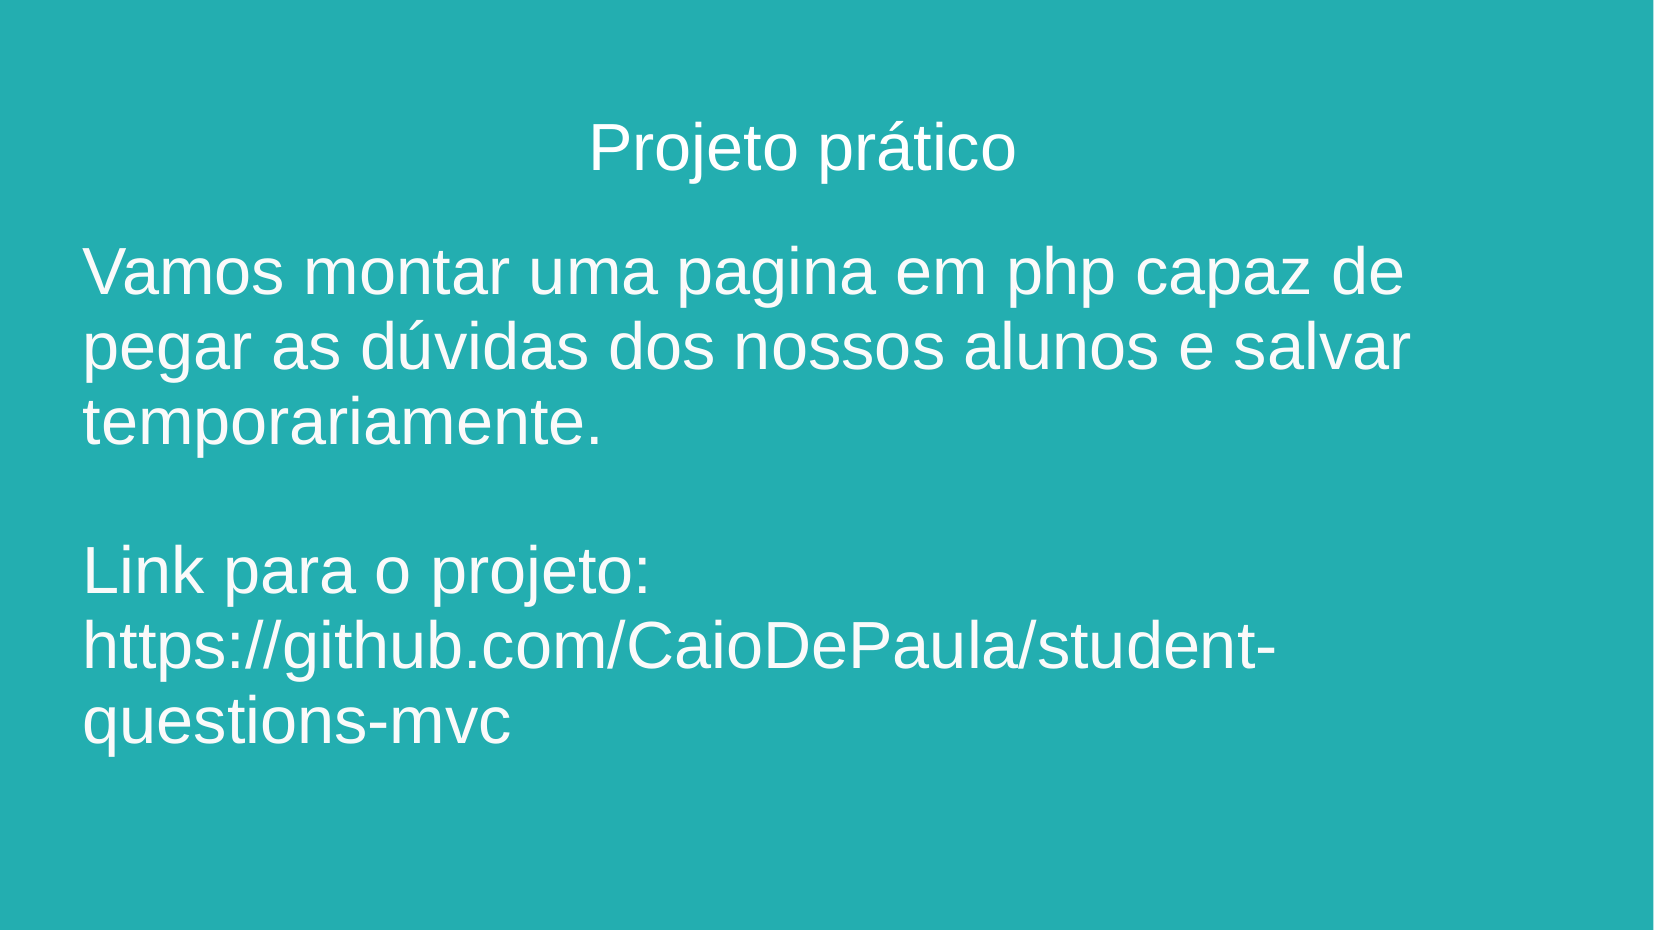

Projeto prático
# Vamos montar uma pagina em php capaz de pegar as dúvidas dos nossos alunos e salvar temporariamente.
Link para o projeto: https://github.com/CaioDePaula/student-questions-mvc